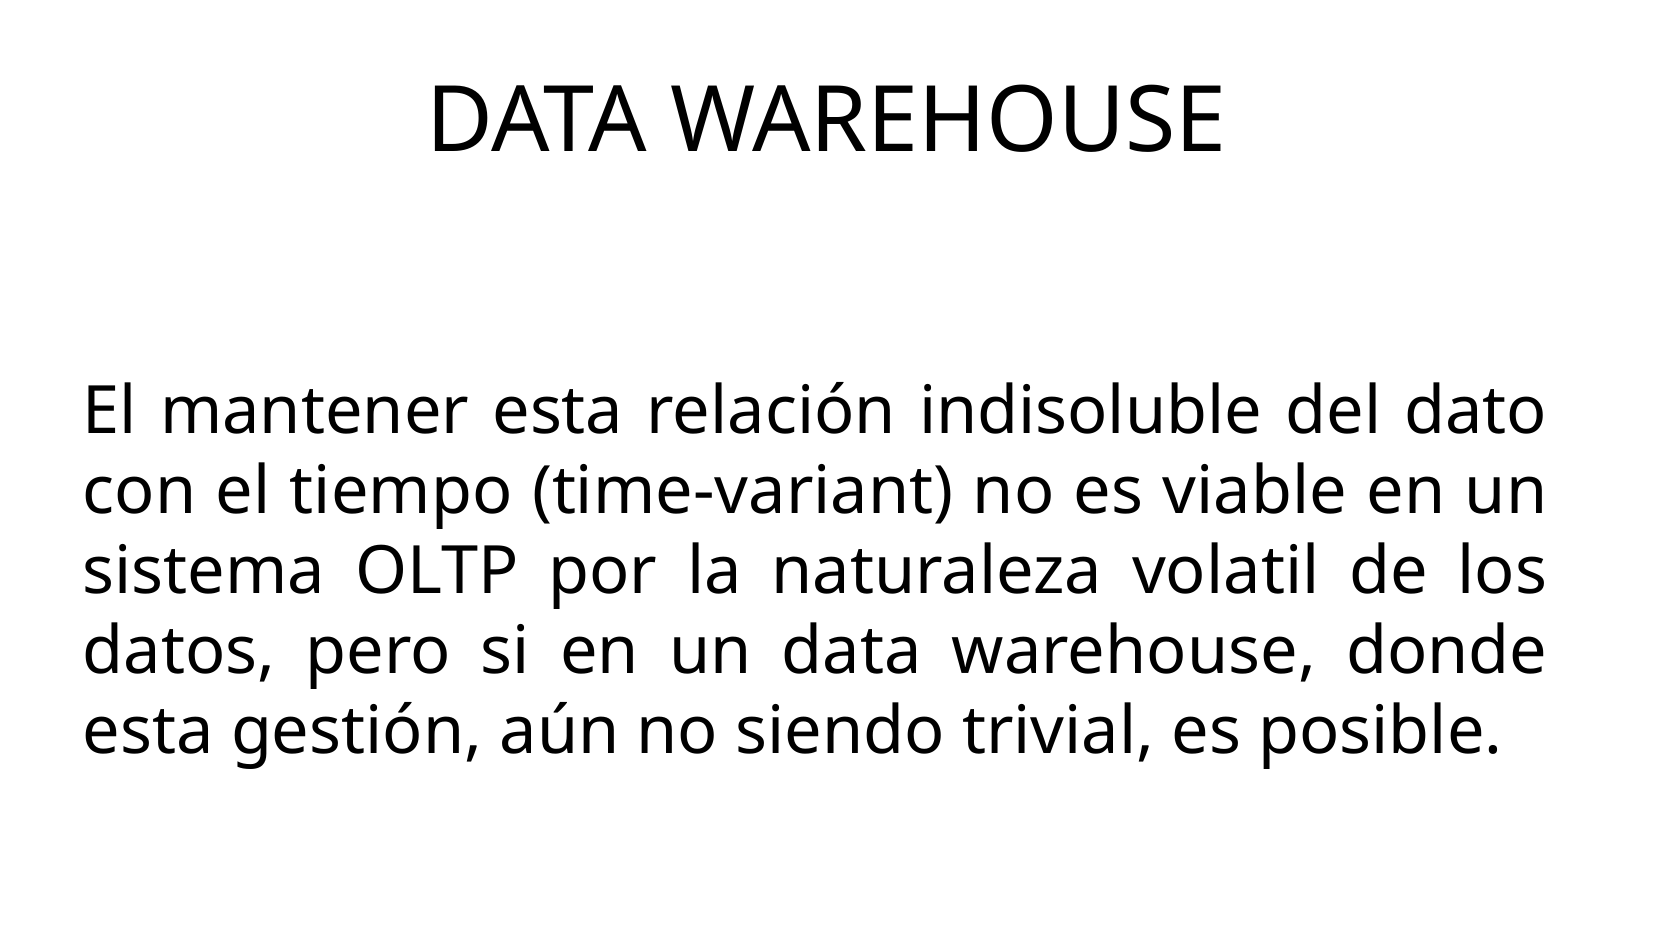

# DATA WAREHOUSE
El mantener esta relación indisoluble del dato con el tiempo (time-variant) no es viable en un sistema OLTP por la naturaleza volatil de los datos, pero si en un data warehouse, donde esta gestión, aún no siendo trivial, es posible.